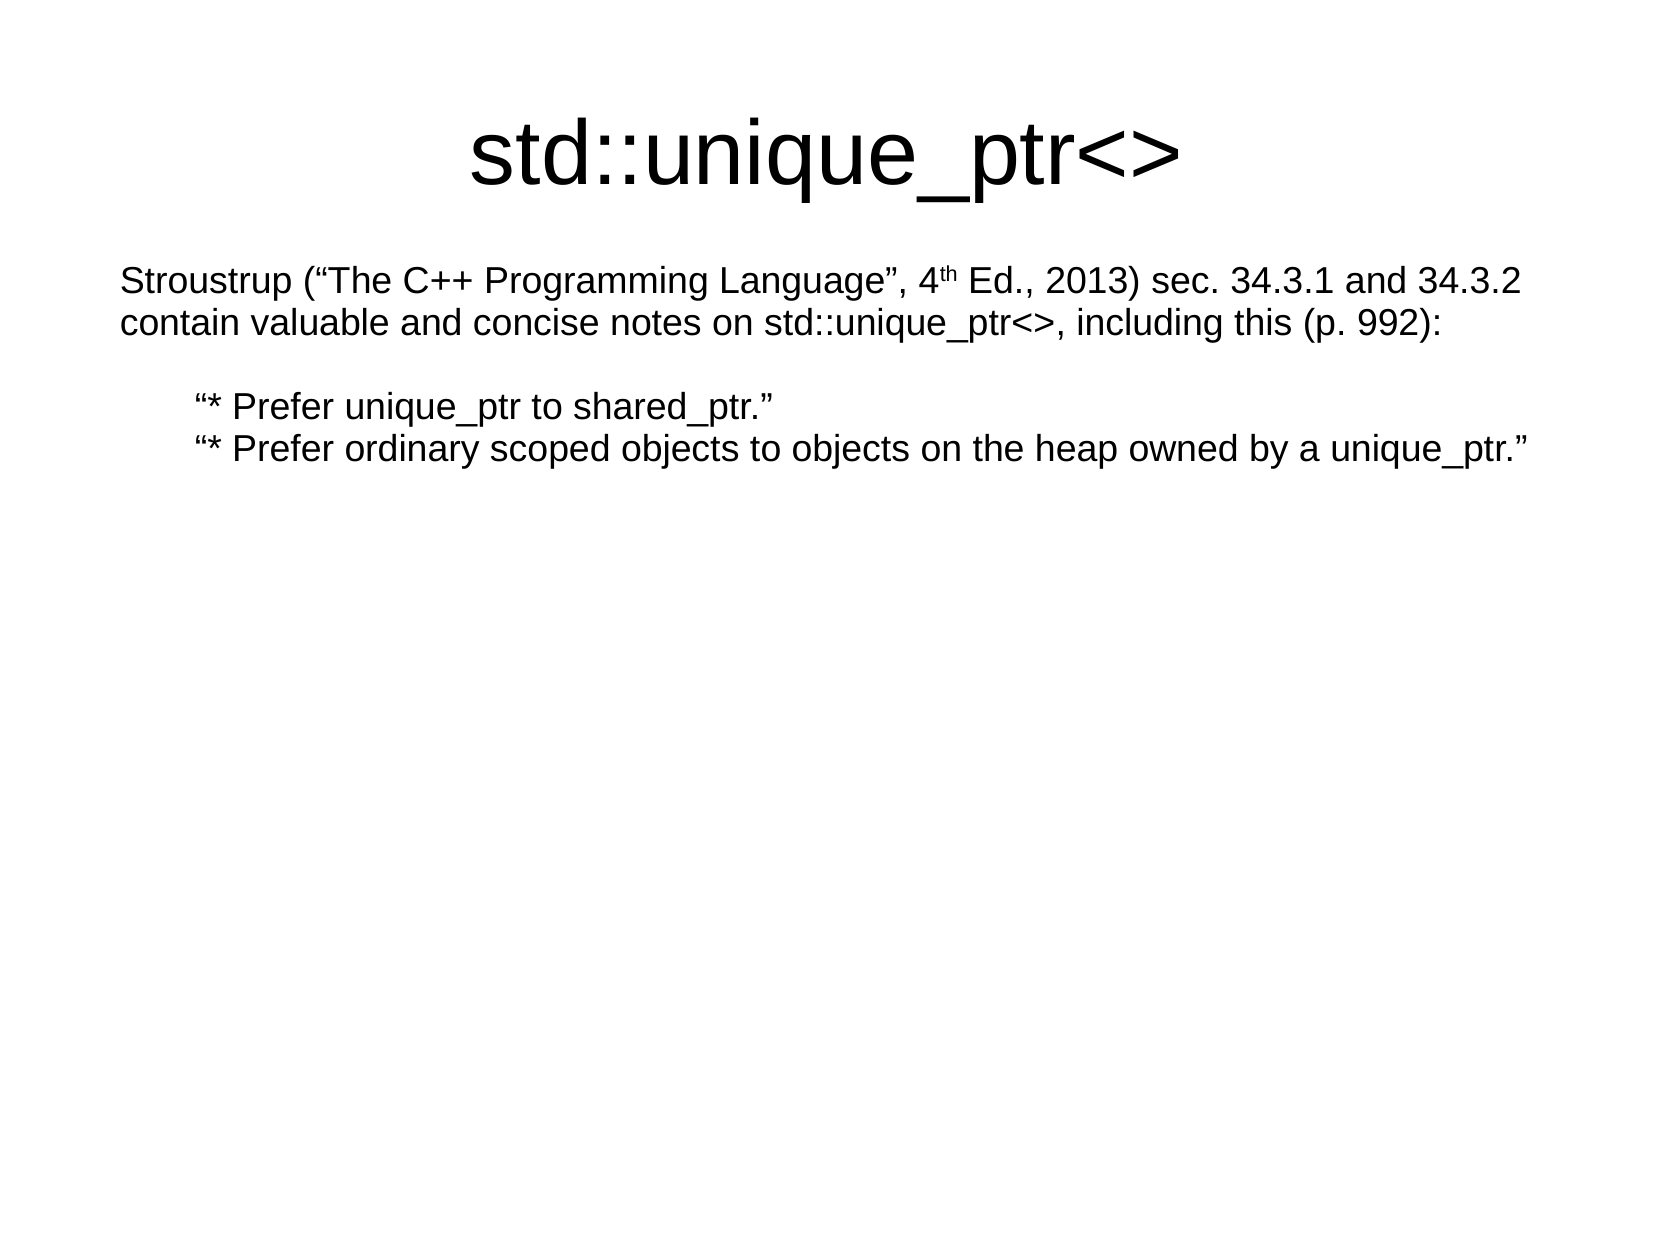

# std::unique_ptr<>
Stroustrup (“The C++ Programming Language”, 4th Ed., 2013) sec. 34.3.1 and 34.3.2
contain valuable and concise notes on std::unique_ptr<>, including this (p. 992):
	“* Prefer unique_ptr to shared_ptr.”
	“* Prefer ordinary scoped objects to objects on the heap owned by a unique_ptr.”